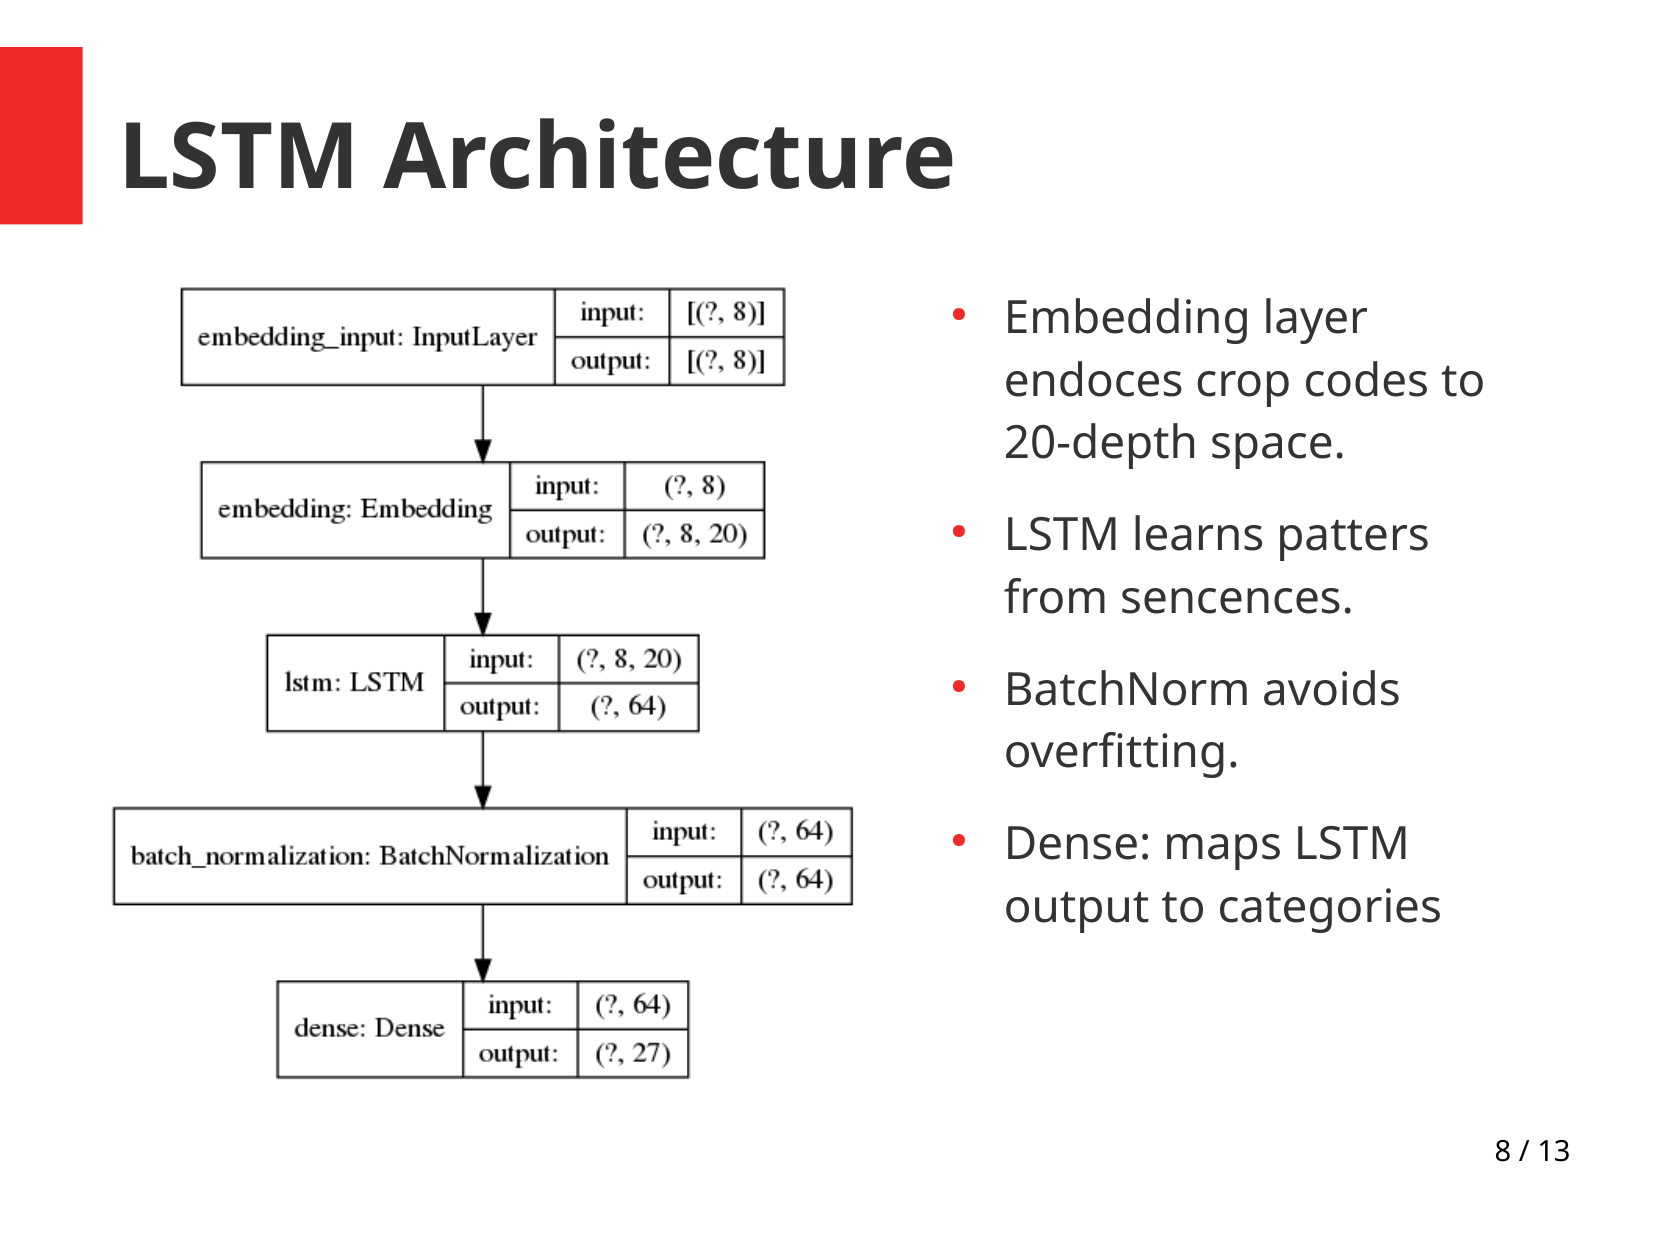

LSTM Architecture
# Embedding layer endoces crop codes to 20-depth space.
LSTM learns patters from sencences.
BatchNorm avoids overfitting.
Dense: maps LSTM output to categories
8